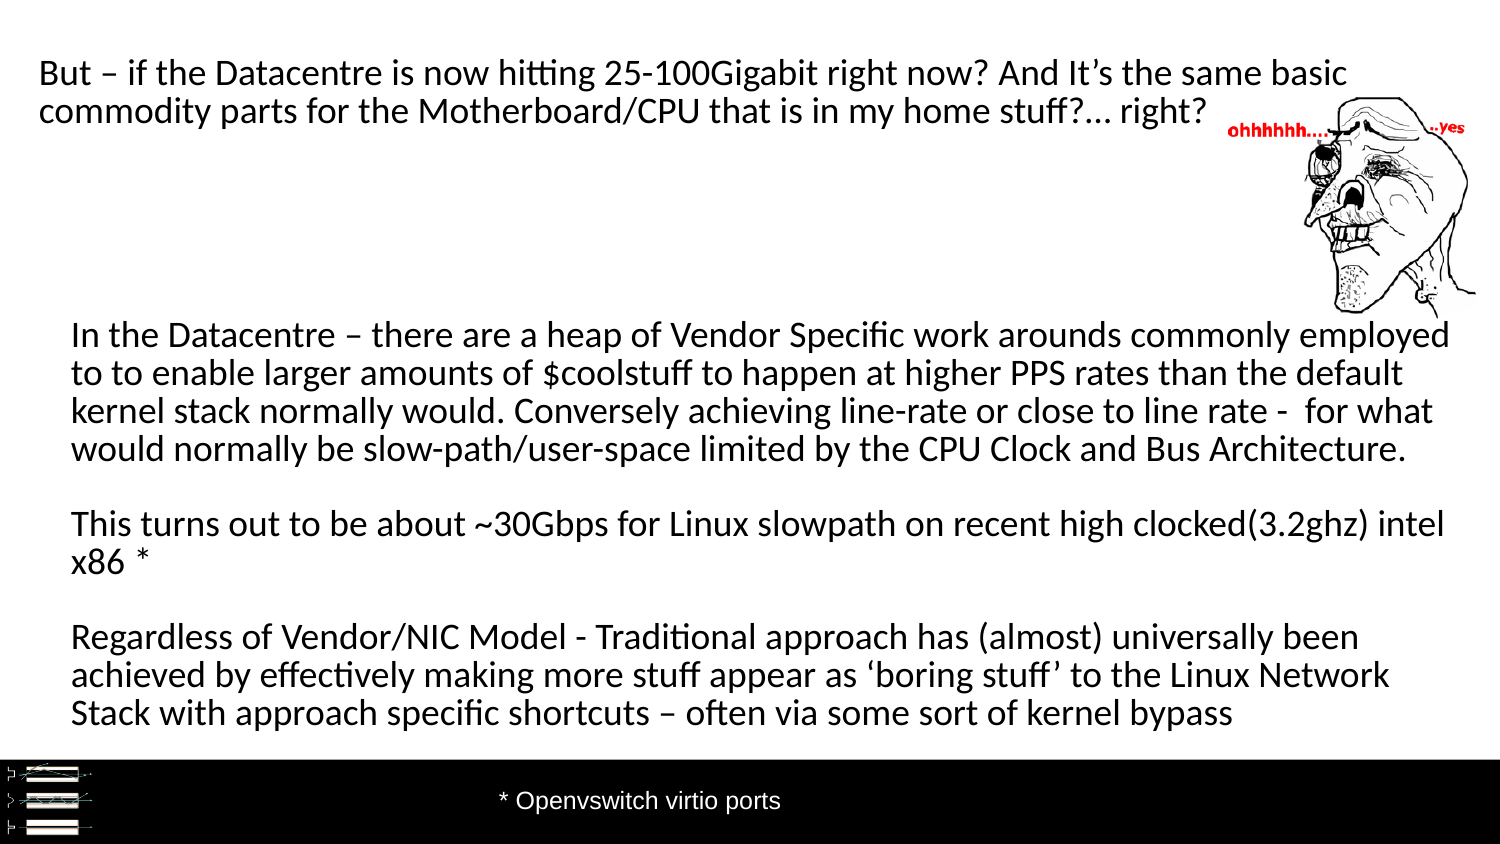

# But – if the Datacentre is now hitting 25-100Gigabit right now? And It’s the same basic commodity parts for the Motherboard/CPU that is in my home stuff?… right?
In the Datacentre – there are a heap of Vendor Specific work arounds commonly employed to to enable larger amounts of $coolstuff to happen at higher PPS rates than the default kernel stack normally would. Conversely achieving line-rate or close to line rate - for what would normally be slow-path/user-space limited by the CPU Clock and Bus Architecture.
This turns out to be about ~30Gbps for Linux slowpath on recent high clocked(3.2ghz) intel x86 *
Regardless of Vendor/NIC Model - Traditional approach has (almost) universally been achieved by effectively making more stuff appear as ‘boring stuff’ to the Linux Network Stack with approach specific shortcuts – often via some sort of kernel bypass
* Openvswitch virtio ports